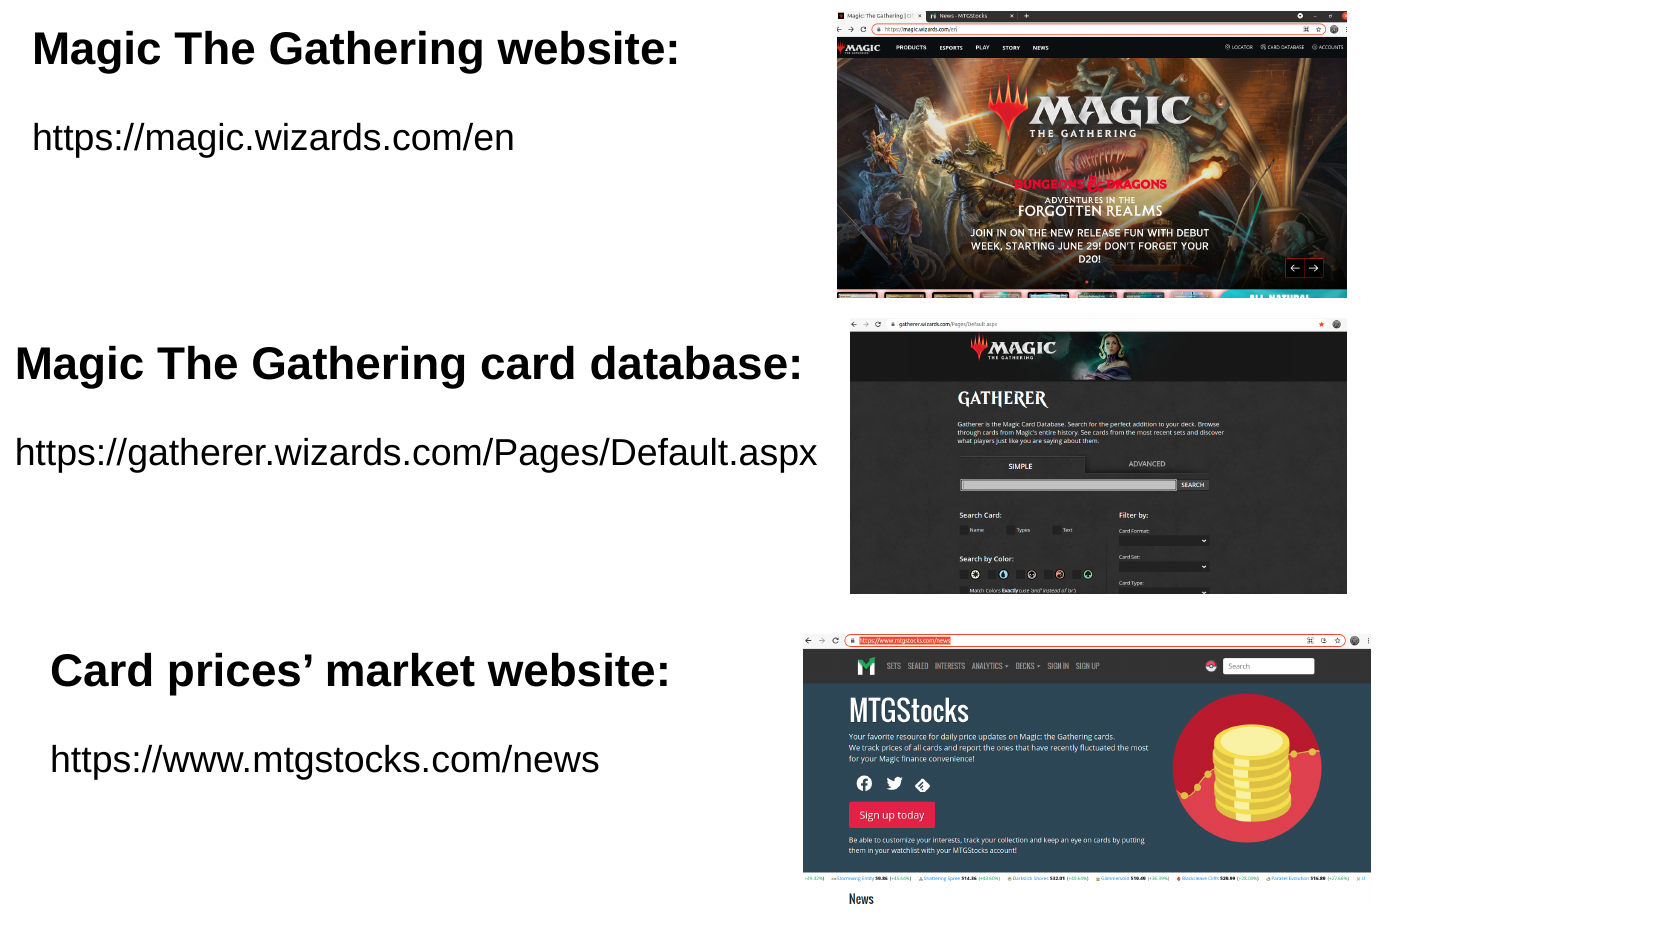

Magic The Gathering website:
https://magic.wizards.com/en
Magic The Gathering card database:
https://gatherer.wizards.com/Pages/Default.aspx
Card prices’ market website:
https://www.mtgstocks.com/news